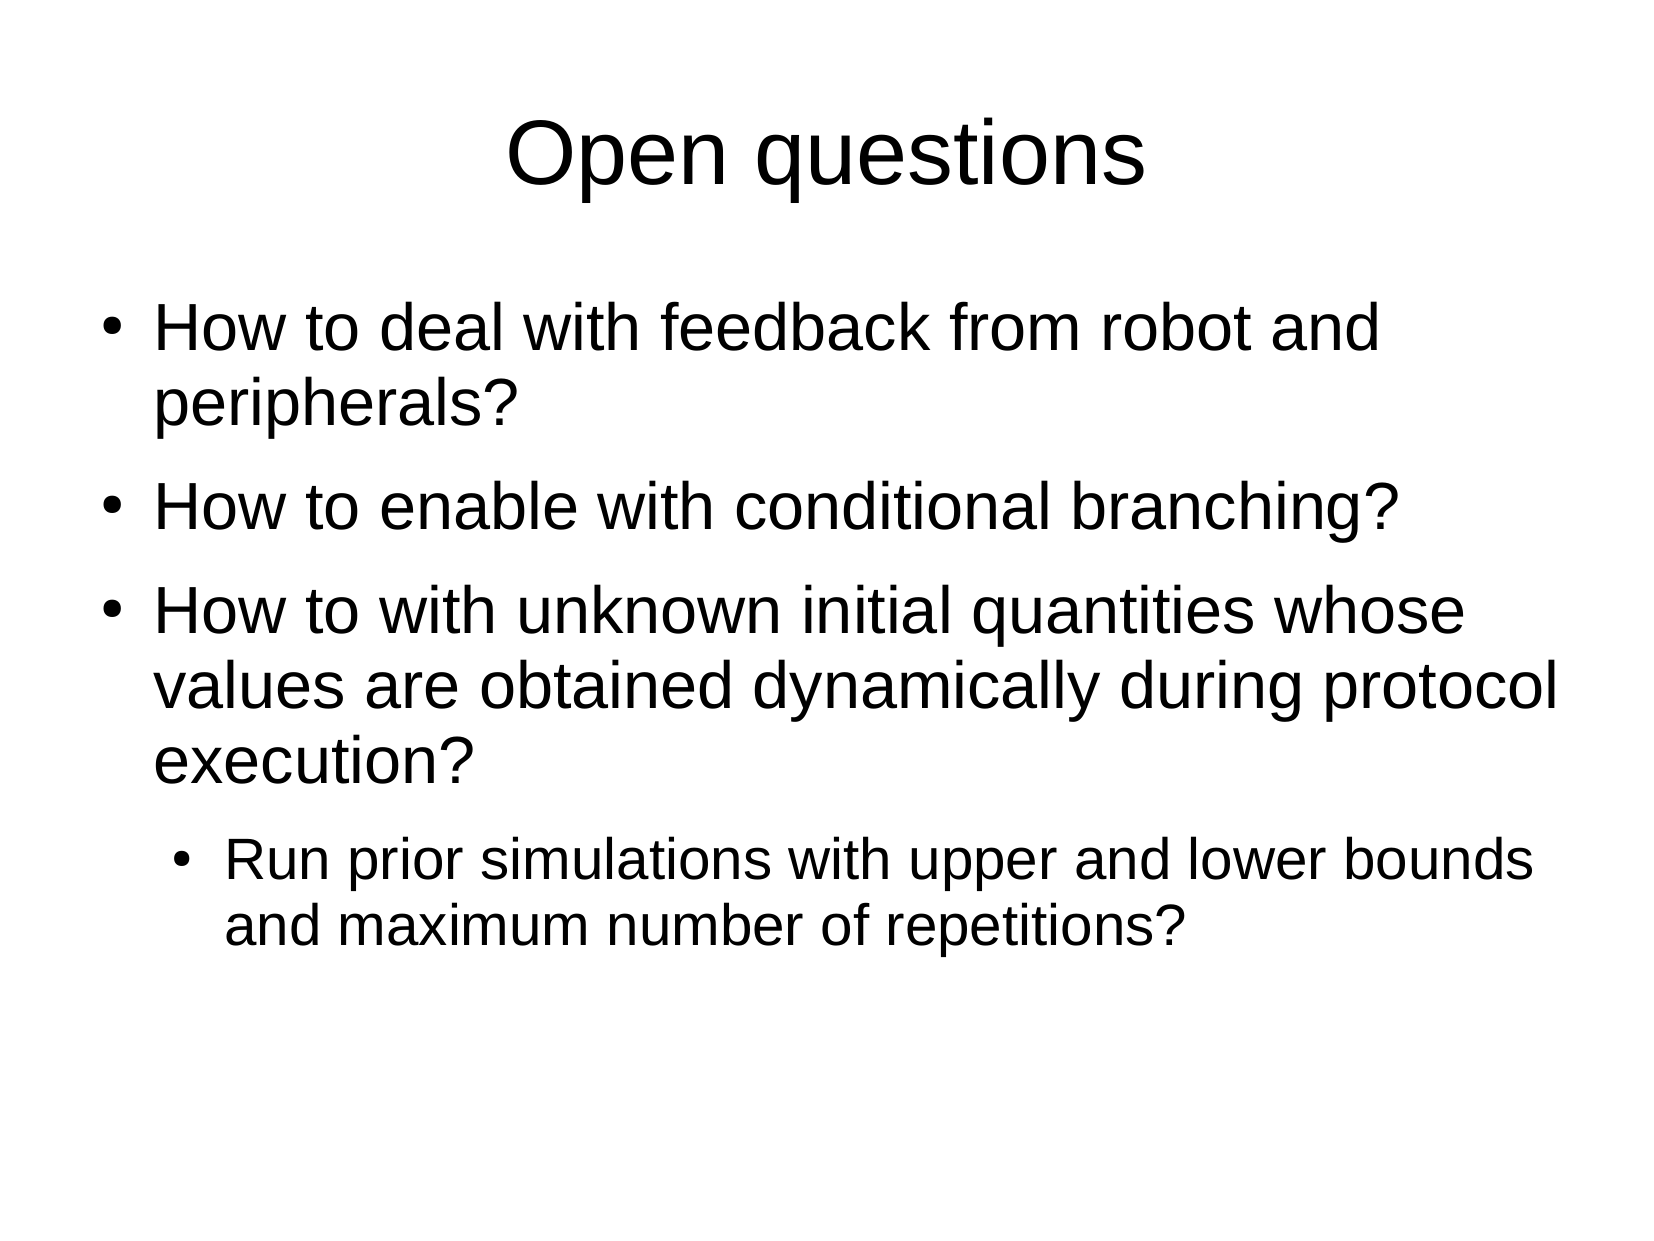

# Open questions
How to deal with feedback from robot and peripherals?
How to enable with conditional branching?
How to with unknown initial quantities whose values are obtained dynamically during protocol execution?
Run prior simulations with upper and lower bounds and maximum number of repetitions?